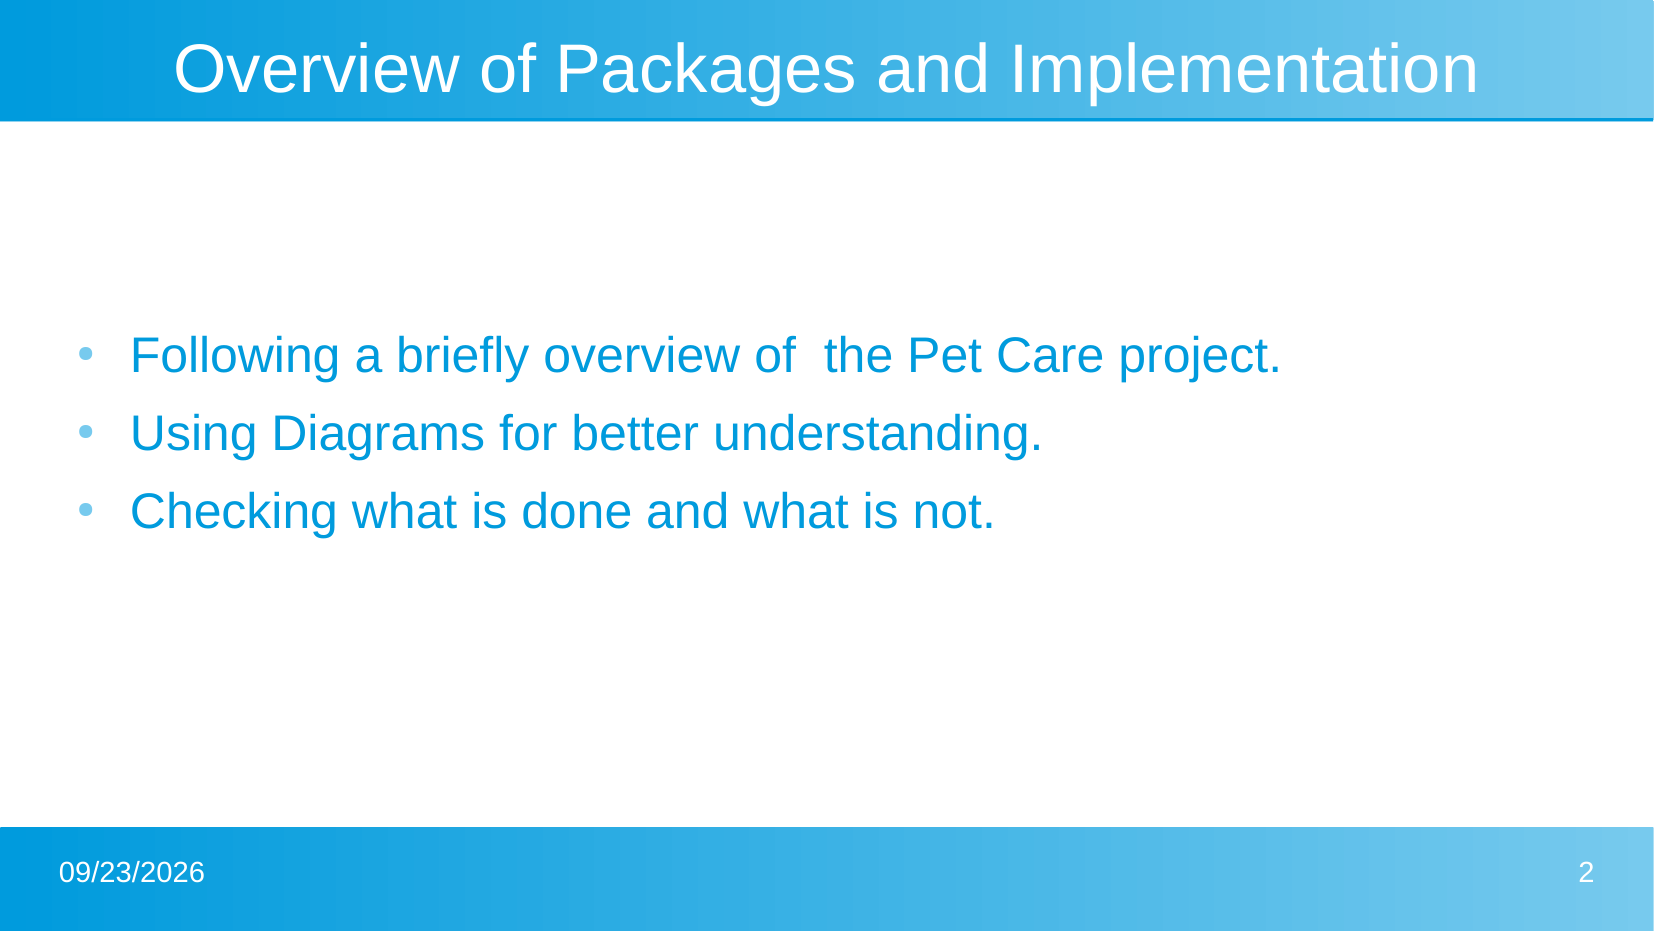

# Overview of Packages and Implementation
Following a briefly overview of the Pet Care project.
Using Diagrams for better understanding.
Checking what is done and what is not.
2